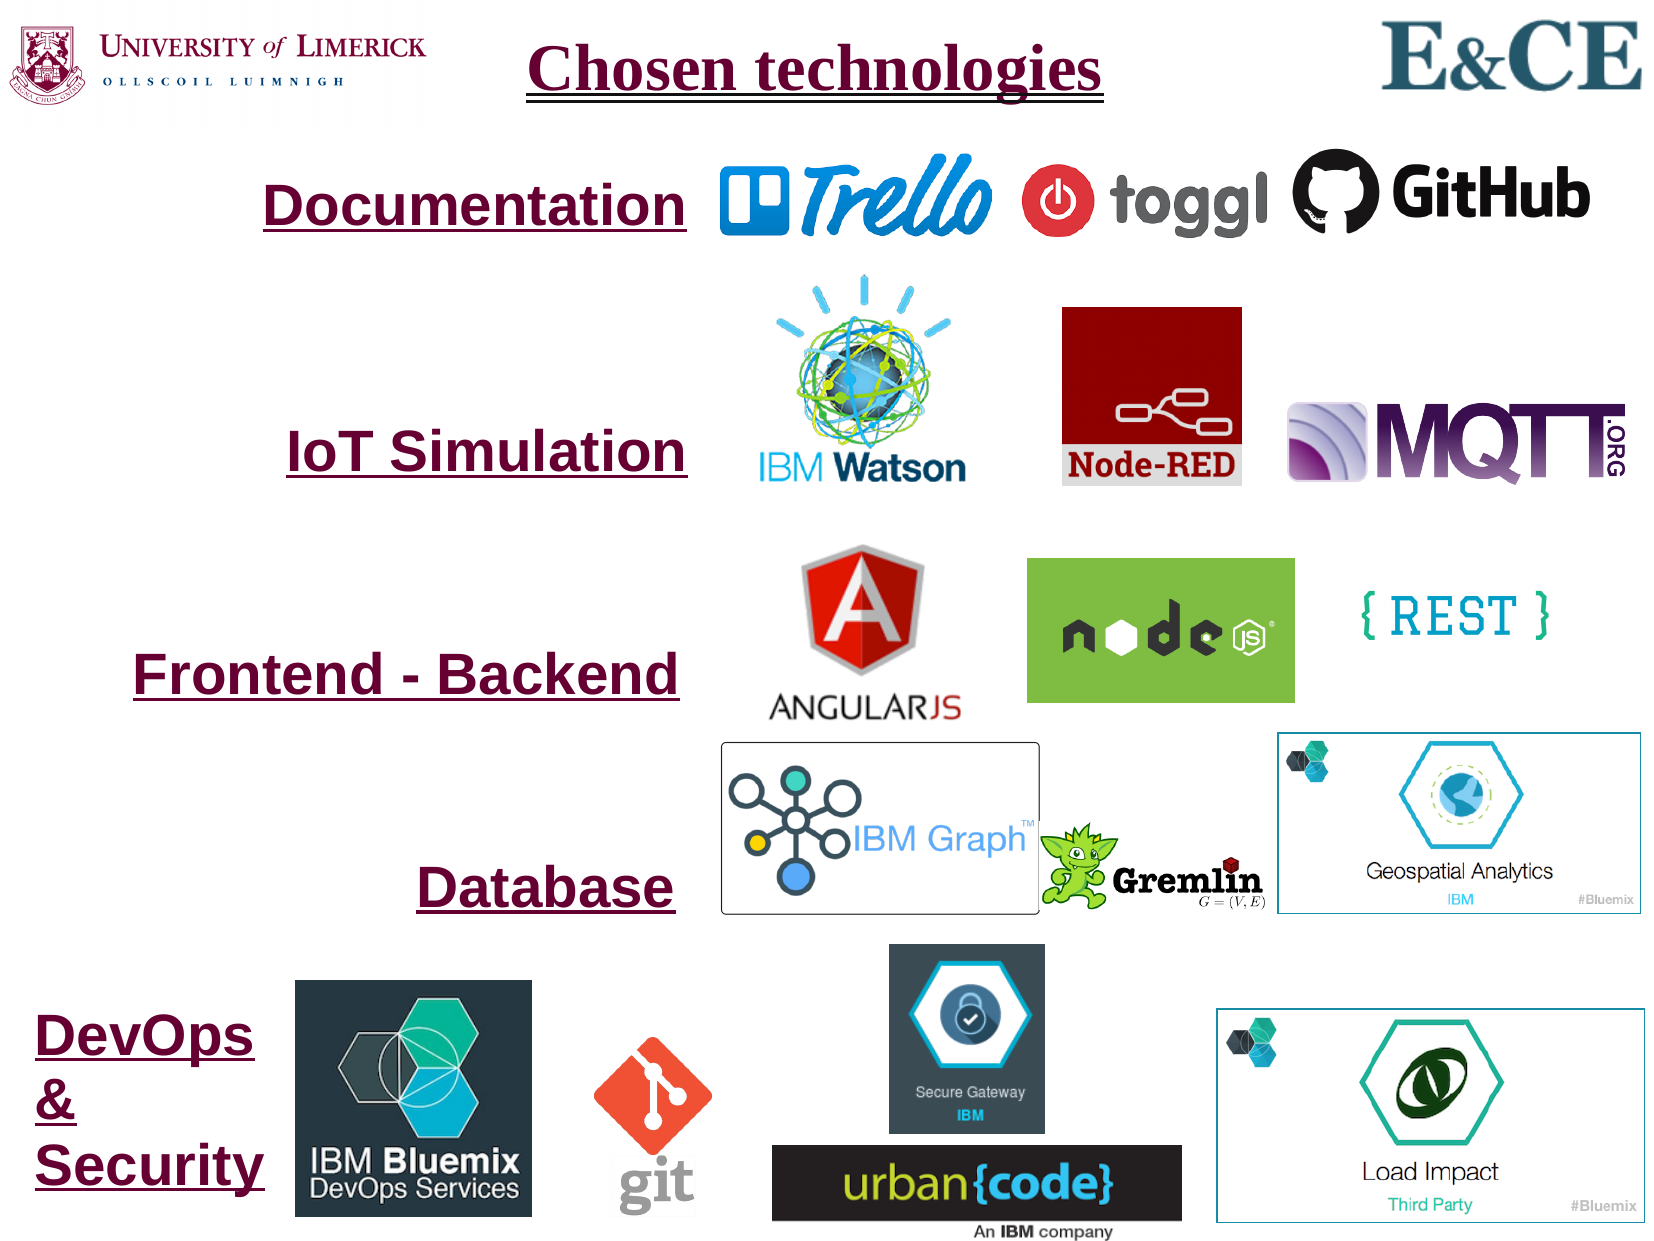

# Chosen technologies
Documentation
IoT Simulation
Frontend - Backend
Database
DevOps & Security